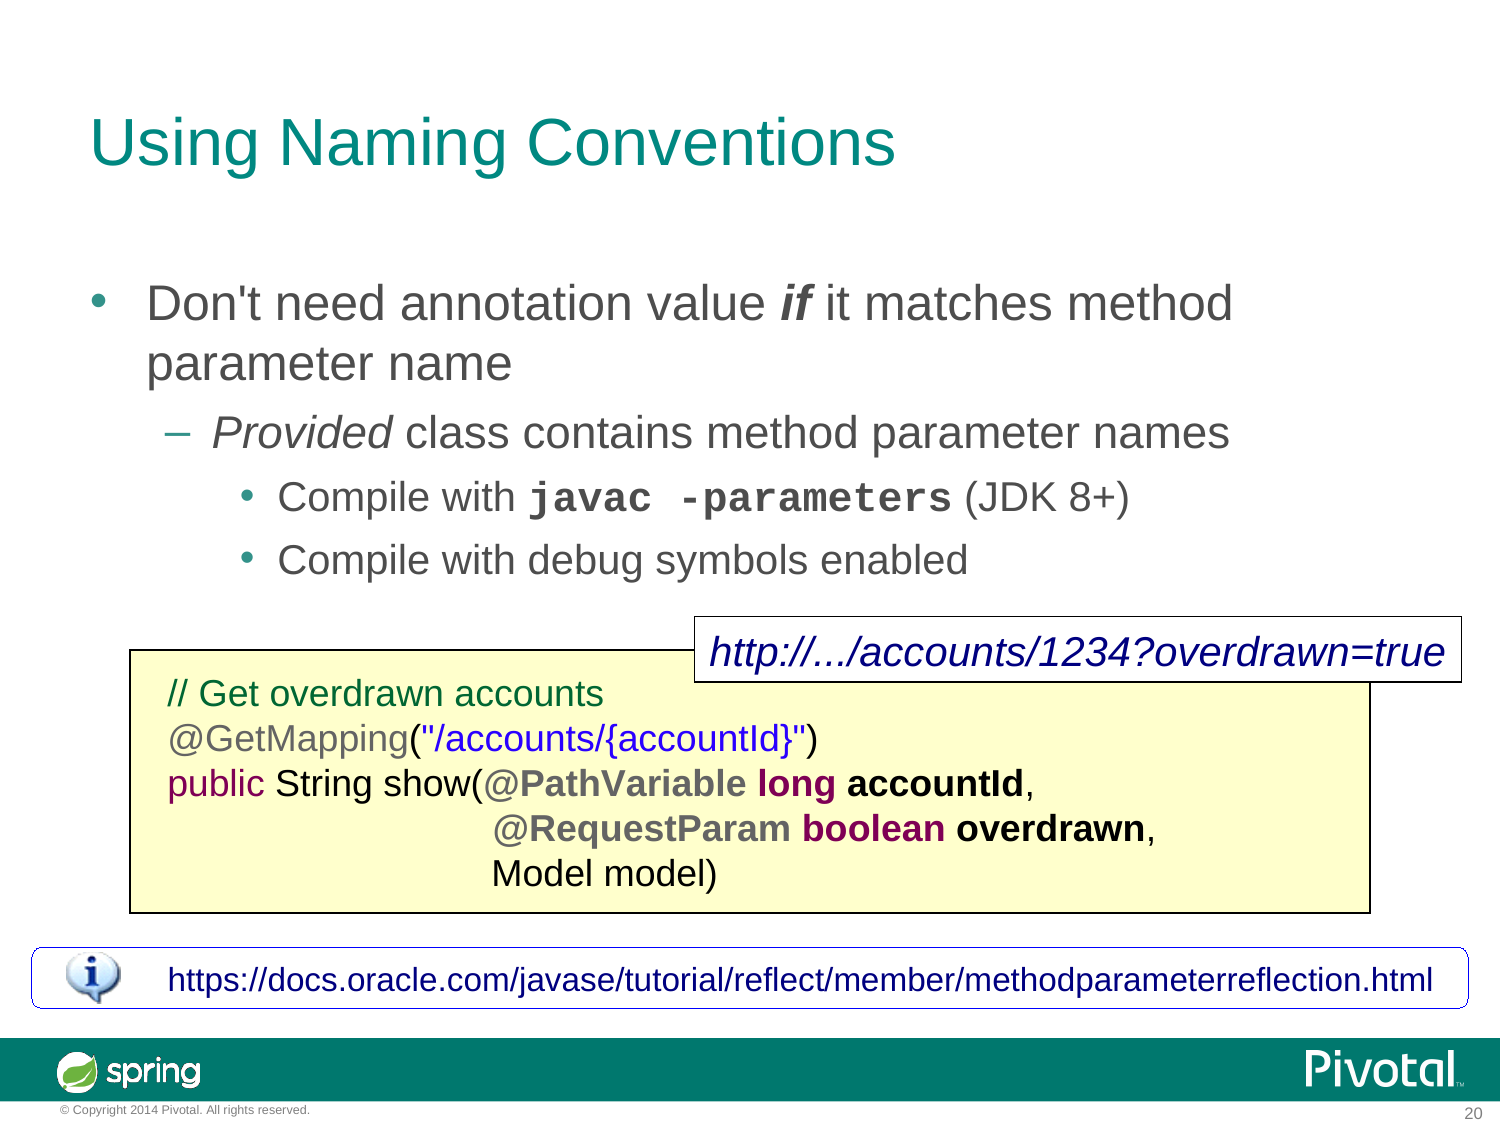

# Using Naming Conventions
Don't need annotation value if it matches method parameter name
Provided class contains method parameter names
Compile with javac -parameters (JDK 8+)
Compile with debug symbols enabled
http://.../accounts/1234?overdrawn=true
 // Get overdrawn accounts
 @GetMapping("/accounts/{accountId}")
 public String show(@PathVariable long accountId,
 @RequestParam boolean overdrawn,
 Model model)
https://docs.oracle.com/javase/tutorial/reflect/member/methodparameterreflection.html